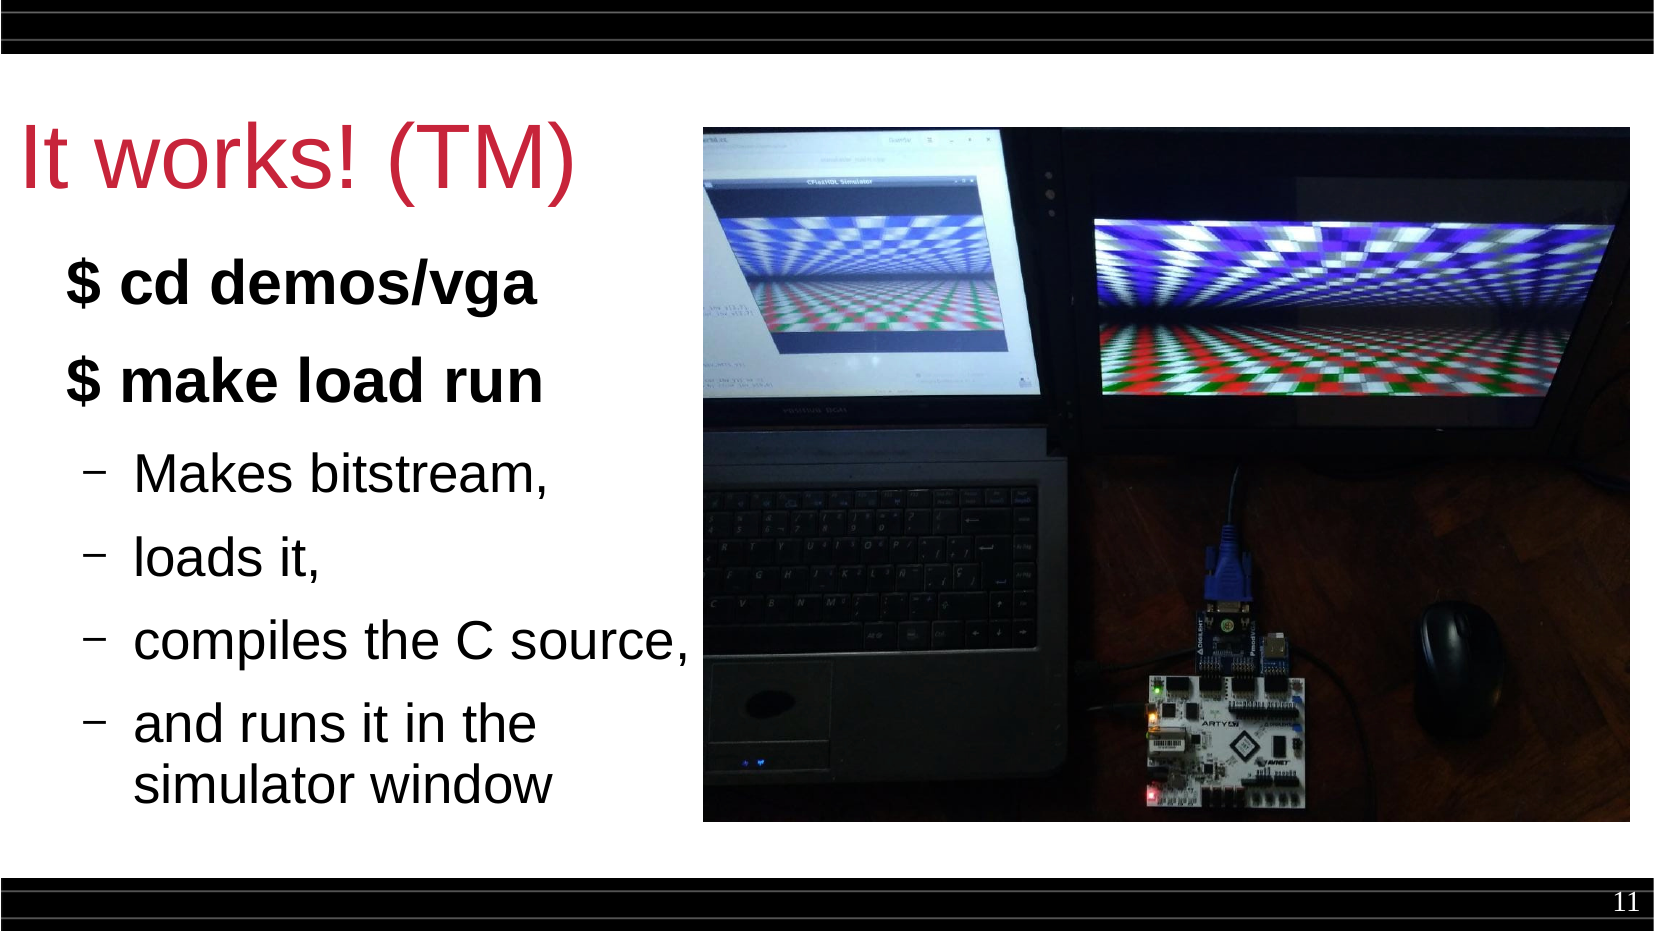

# It works! (TM)
$ cd demos/vga
$ make load run
Makes bitstream,
loads it,
compiles the C source,
and runs it in the simulator window